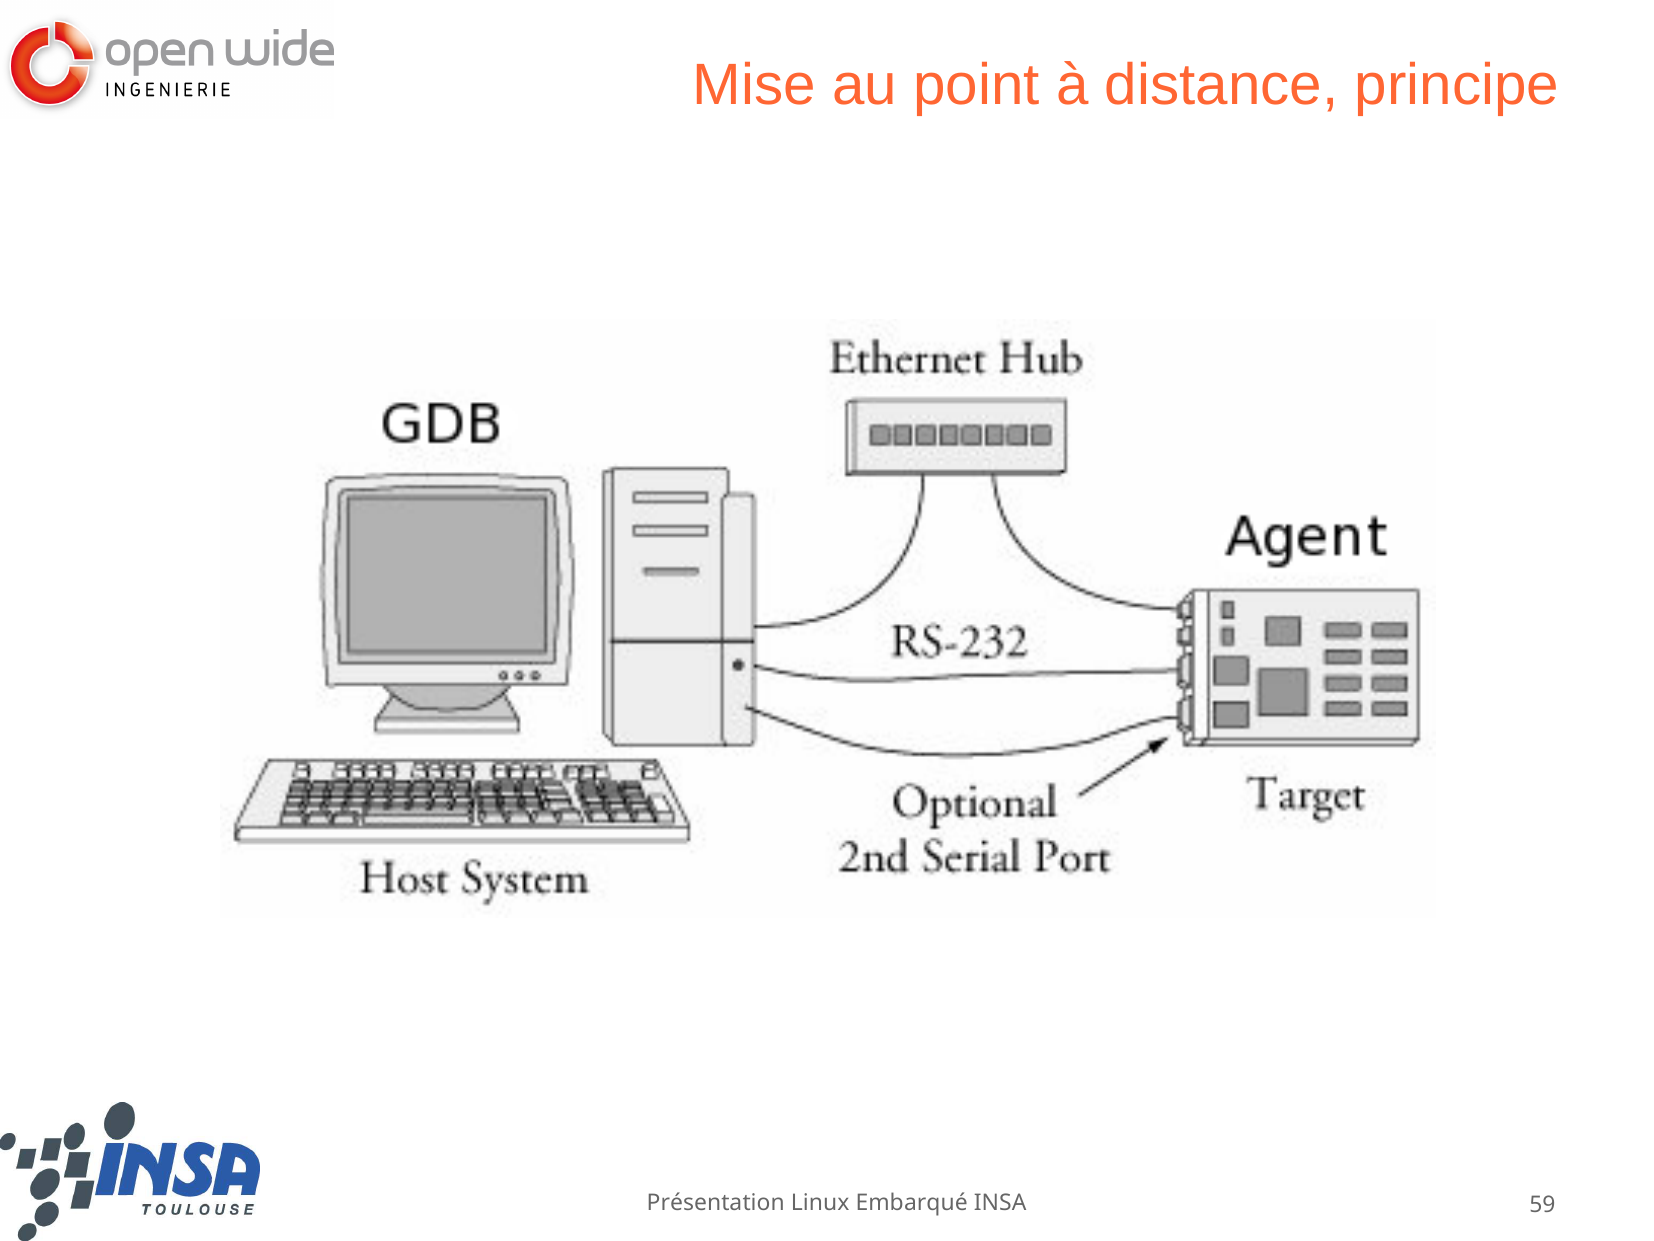

# Mise au point à distance, principe